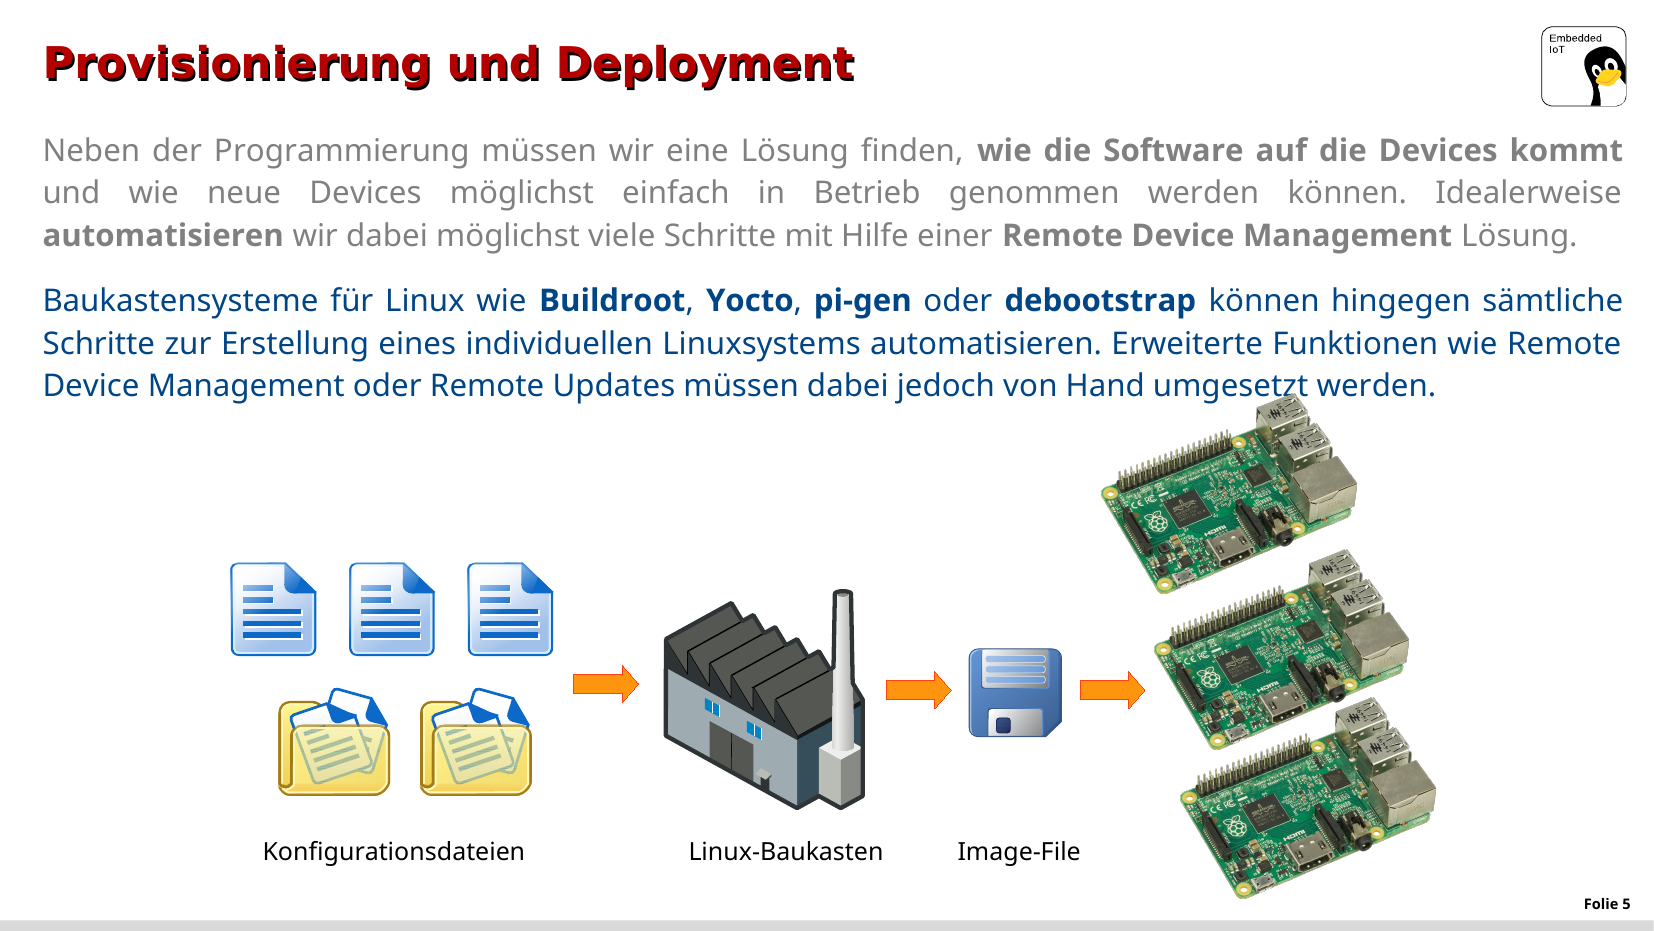

# Provisionierung und Deployment
Neben der Programmierung müssen wir eine Lösung finden, wie die Software auf die Devices kommt und wie neue Devices möglichst einfach in Betrieb genommen werden können. Idealerweise automatisieren wir dabei möglichst viele Schritte mit Hilfe einer Remote Device Management Lösung.
Baukastensysteme für Linux wie Buildroot, Yocto, pi-gen oder debootstrap können hingegen sämtliche Schritte zur Erstellung eines individuellen Linuxsystems automatisieren. Erweiterte Funktionen wie Remote Device Management oder Remote Updates müssen dabei jedoch von Hand umgesetzt werden.
Konfigurationsdateien
Linux-Baukasten
Image-File